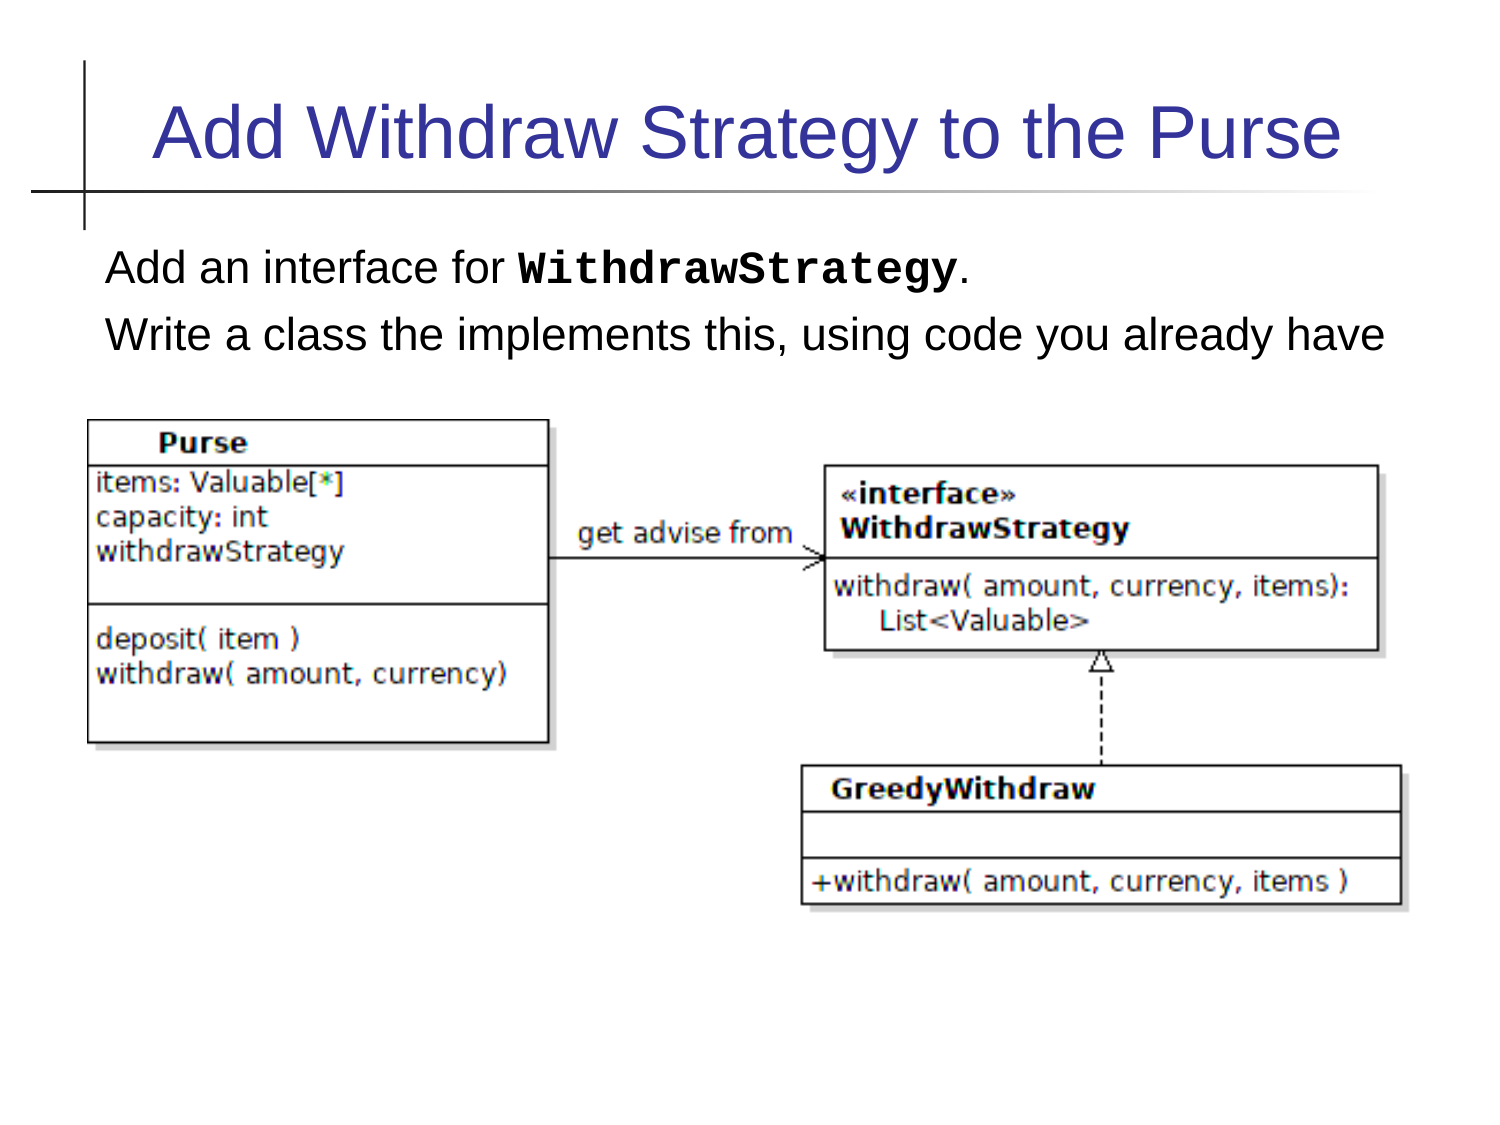

# Add Withdraw Strategy to the Purse
Add an interface for WithdrawStrategy.
Write a class the implements this, using code you already have